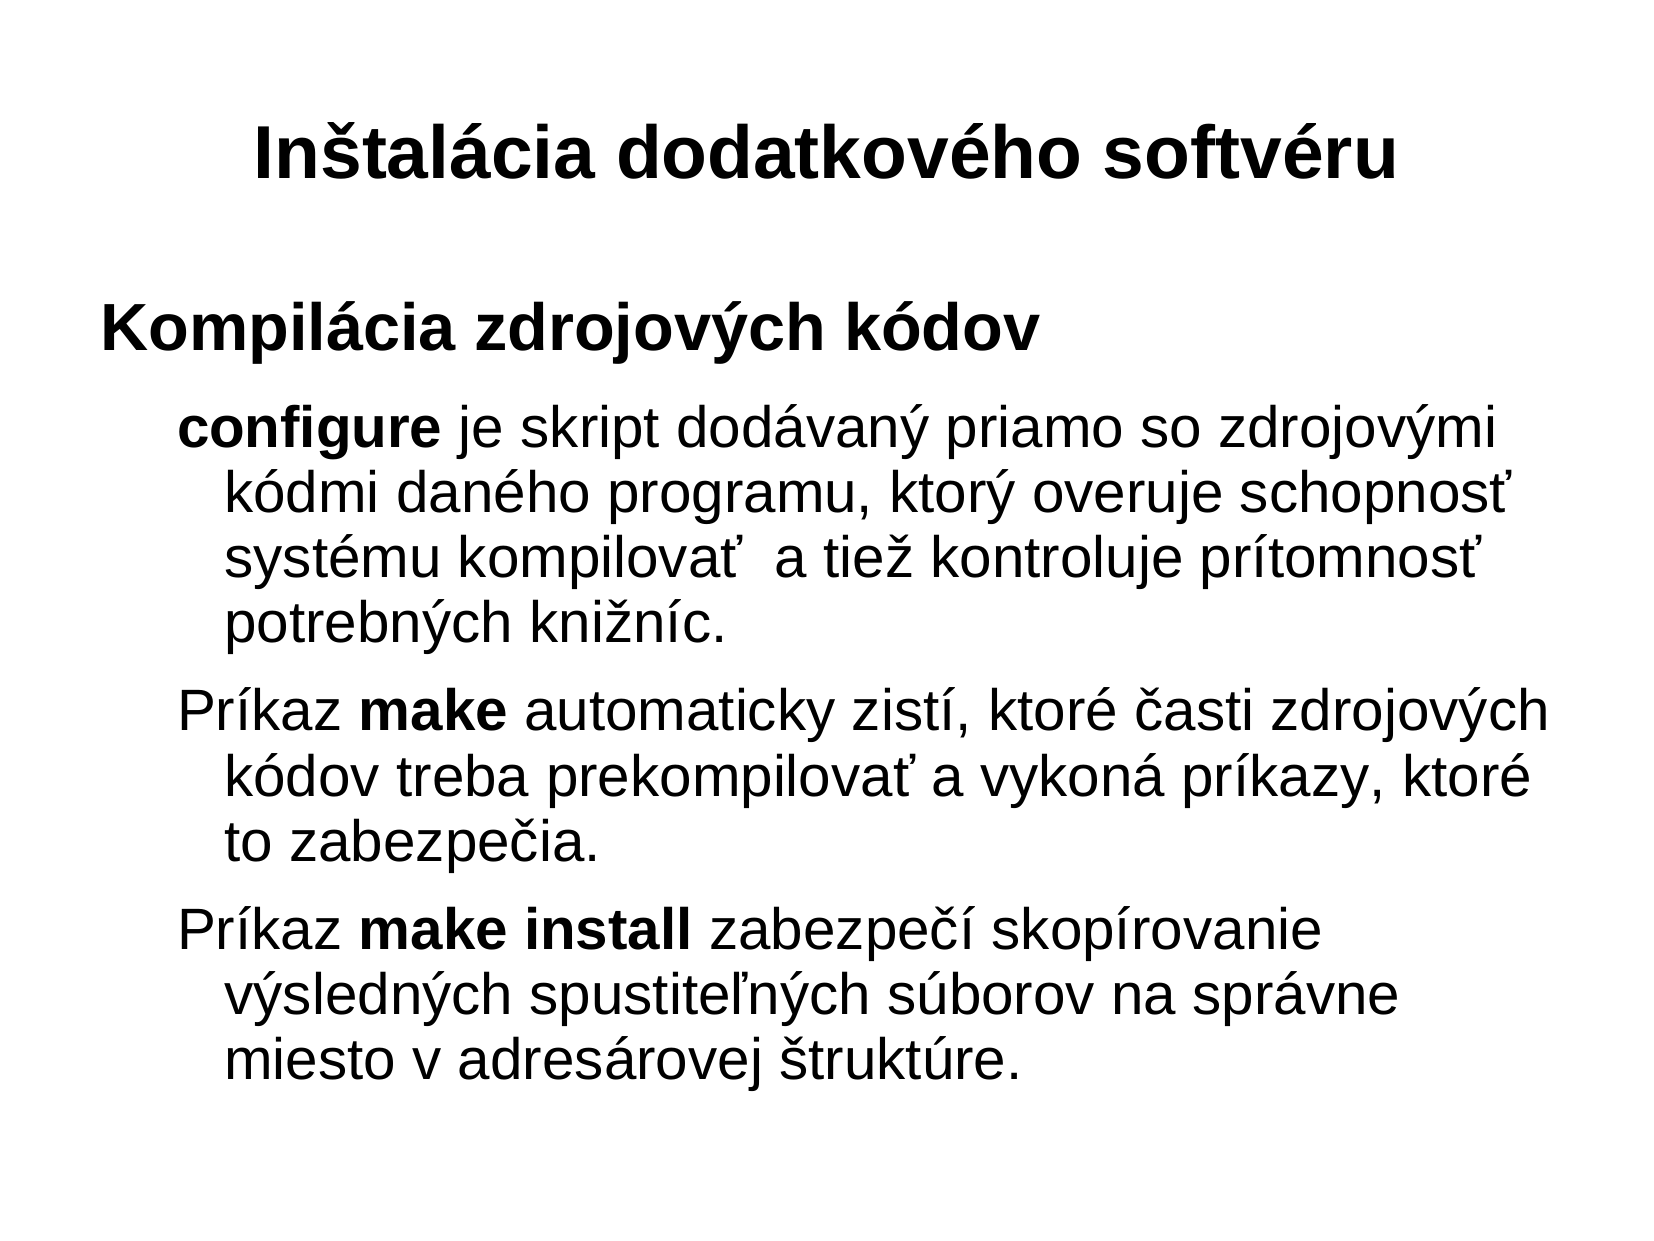

# Inštalácia dodatkového softvéru
Kompilácia zdrojových kódov
configure je skript dodávaný priamo so zdrojovými kódmi daného programu, ktorý overuje schopnosť systému kompilovať a tiež kontroluje prítomnosť potrebných knižníc.
Príkaz make automaticky zistí, ktoré časti zdrojových kódov treba prekompilovať a vykoná príkazy, ktoré to zabezpečia.
Príkaz make install zabezpečí skopírovanie výsledných spustiteľných súborov na správne miesto v adresárovej štruktúre.